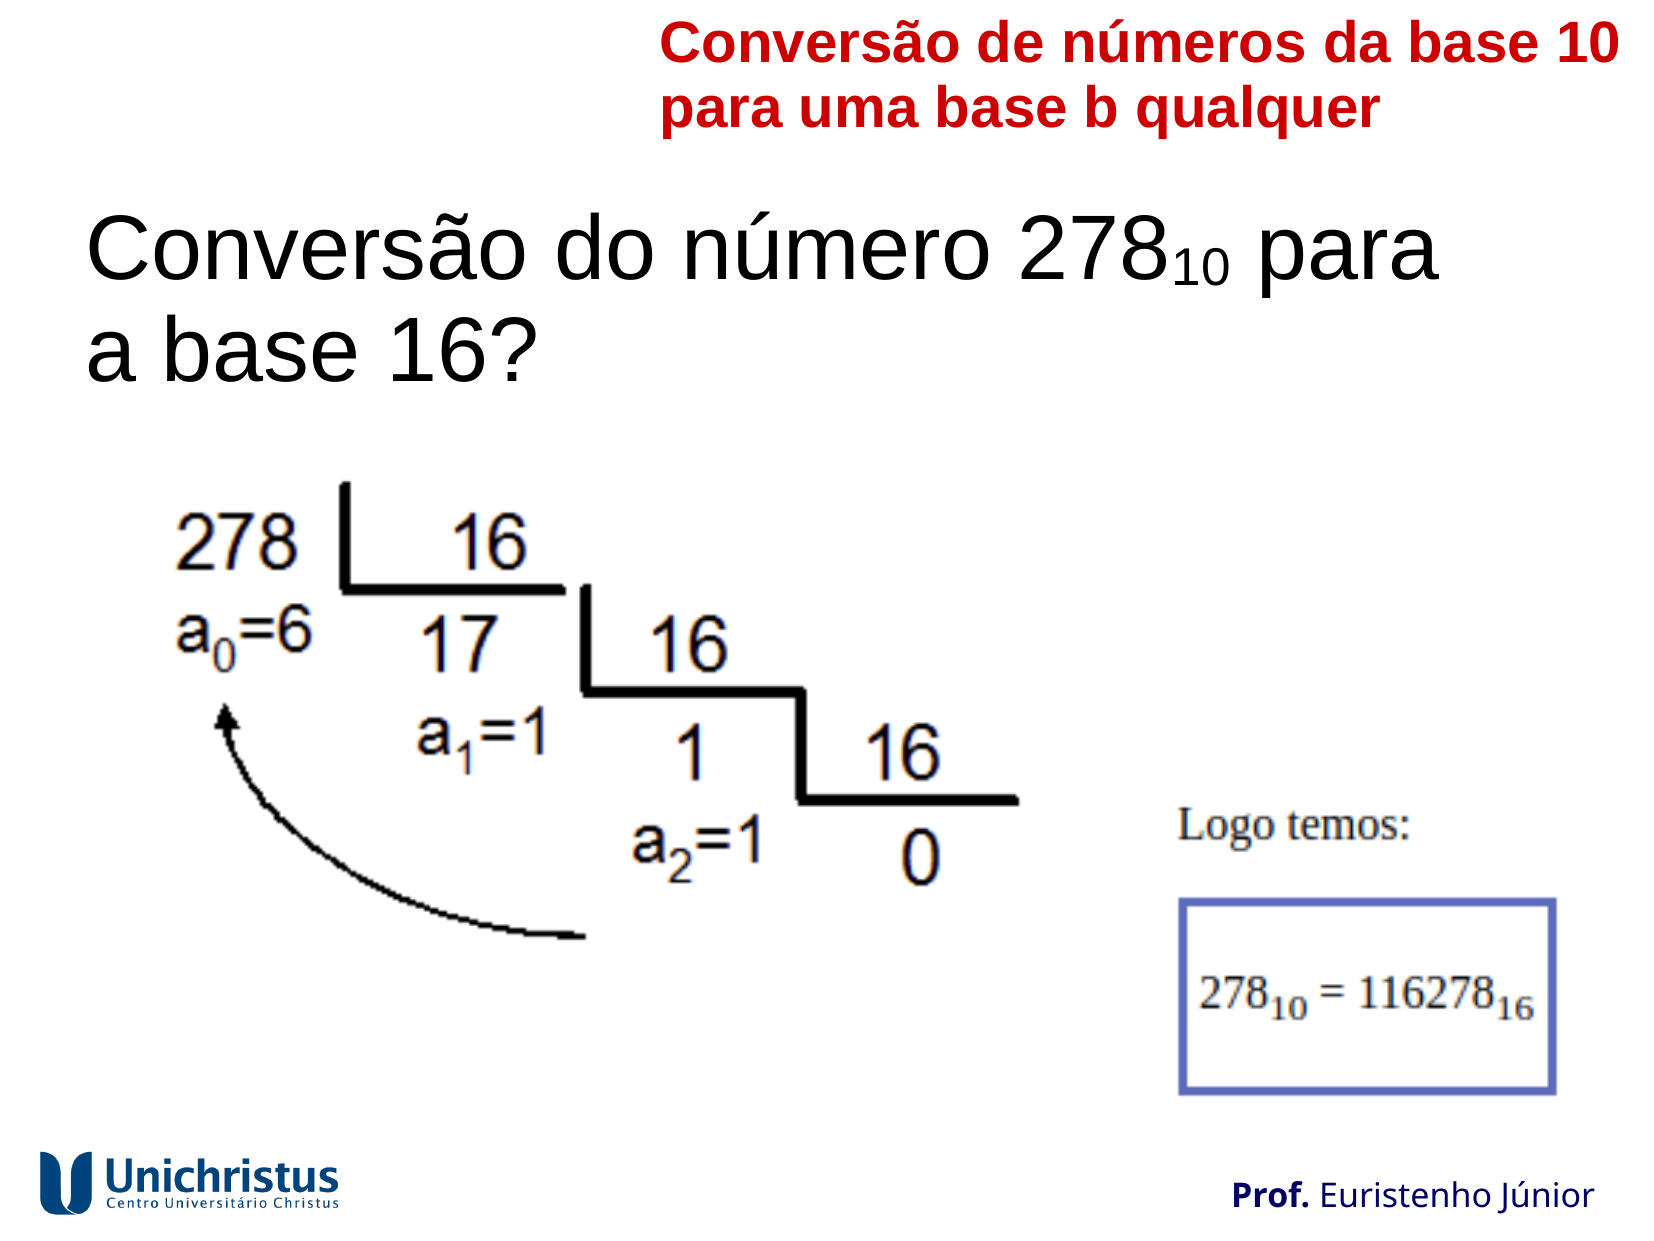

Conversão de números da base 10
para uma base b qualquer
Conversão do número 27810 para a base 16?
Prof. Euristenho Júnior